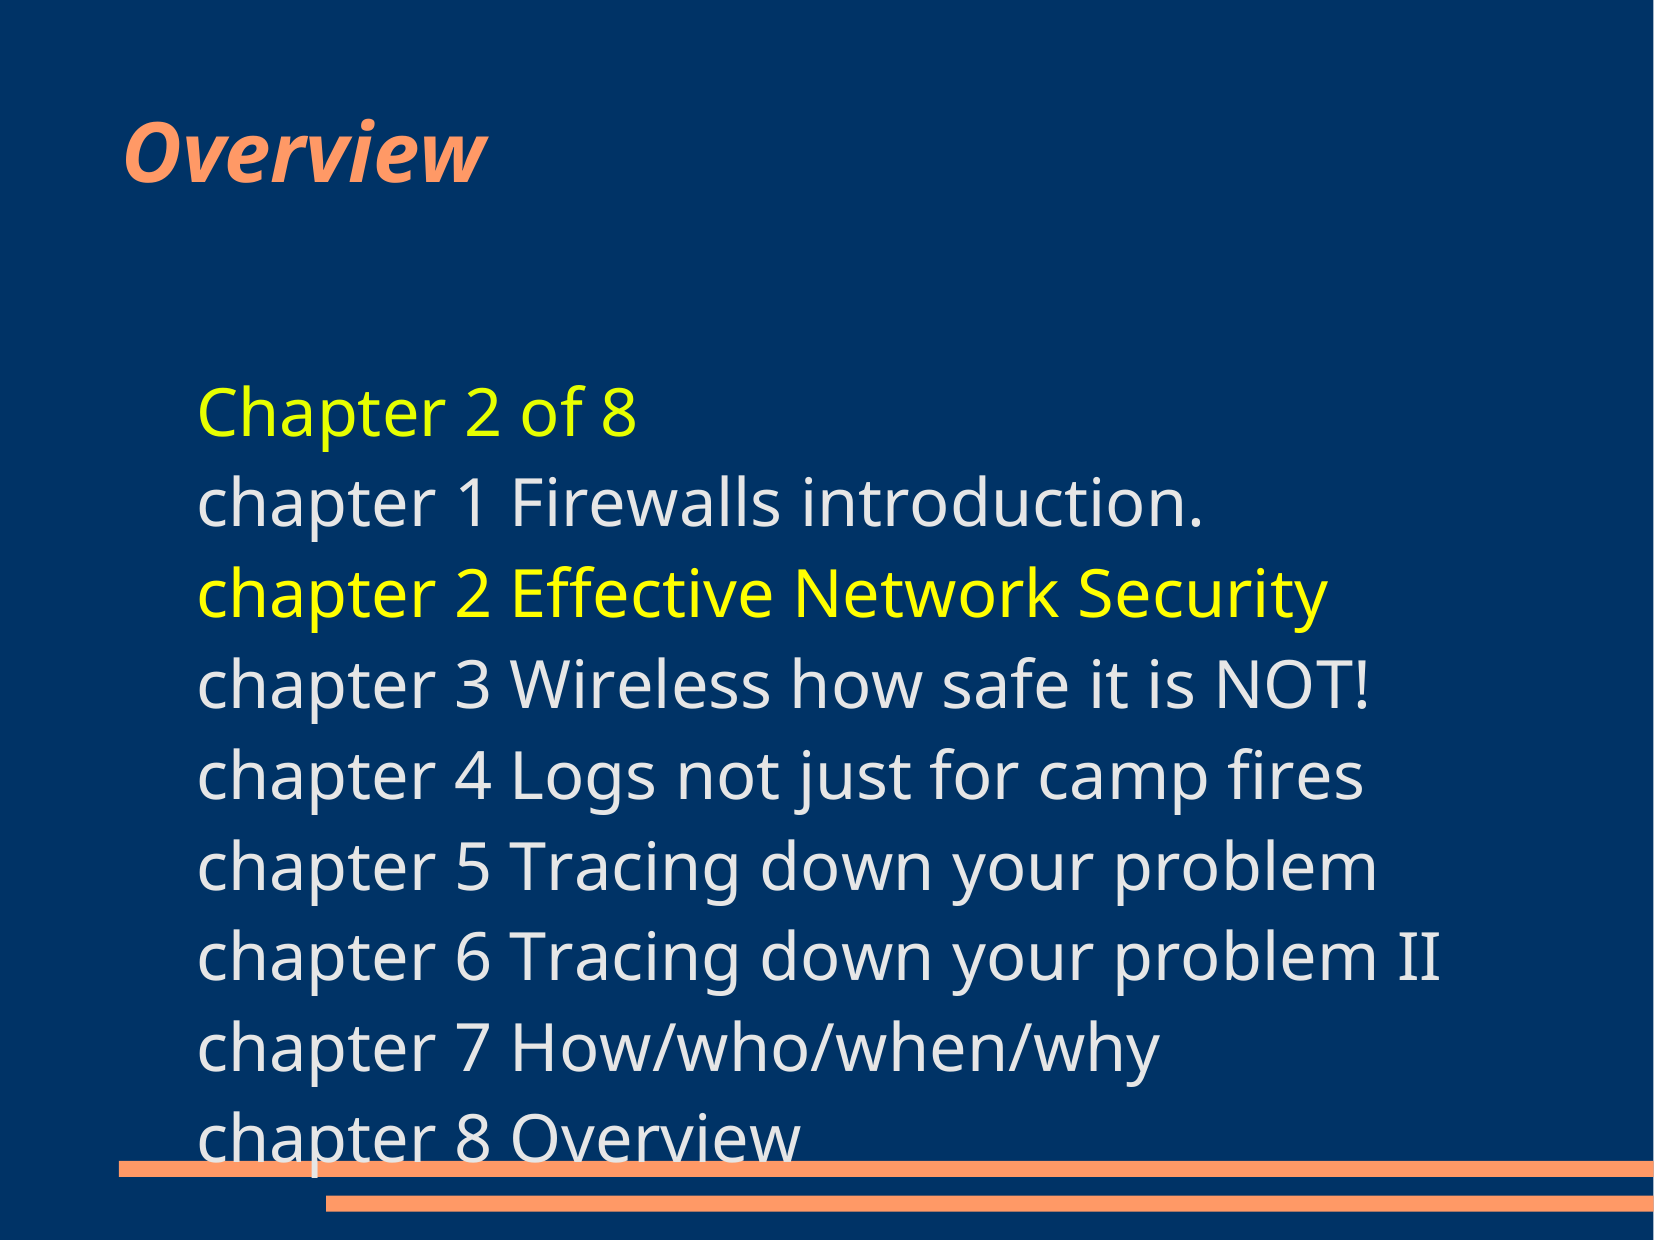

# Overview
Chapter 2 of 8
chapter 1 Firewalls introduction.
chapter 2 Effective Network Security
chapter 3 Wireless how safe it is NOT!
chapter 4 Logs not just for camp fires
chapter 5 Tracing down your problem
chapter 6 Tracing down your problem II
chapter 7 How/who/when/why
chapter 8 Overview